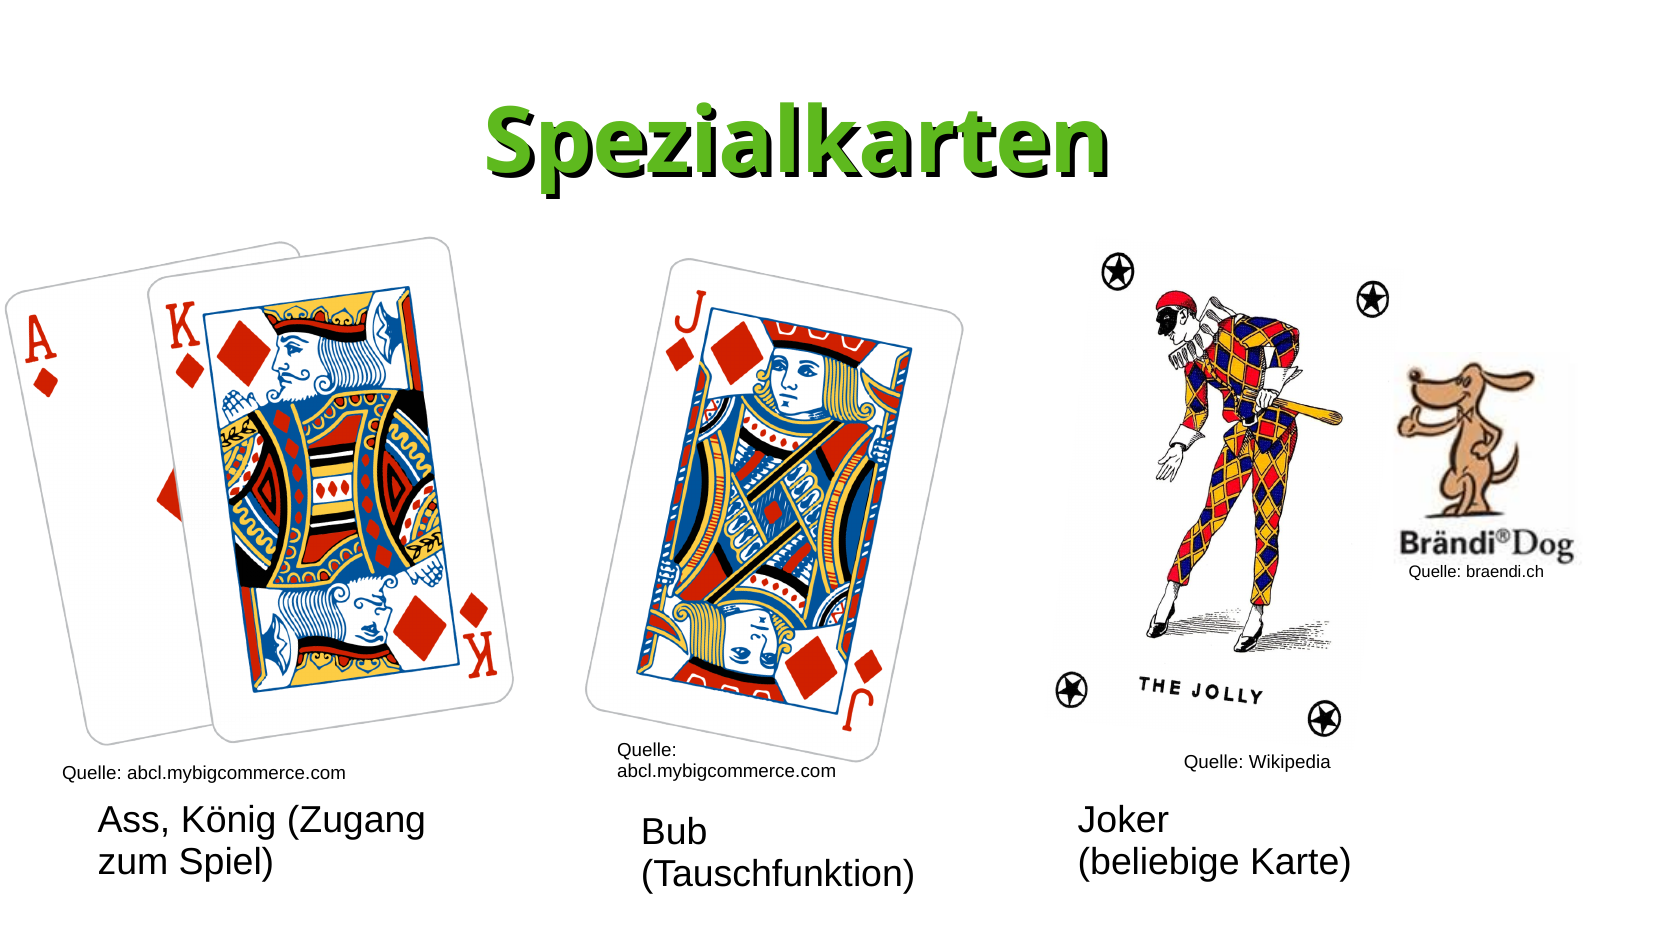

# Spezialkarten
Quelle: braendi.ch
Quelle: abcl.mybigcommerce.com
Quelle: Wikipedia
Quelle: abcl.mybigcommerce.com
Ass, König (Zugang zum Spiel)
Joker
(beliebige Karte)
Bub (Tauschfunktion)